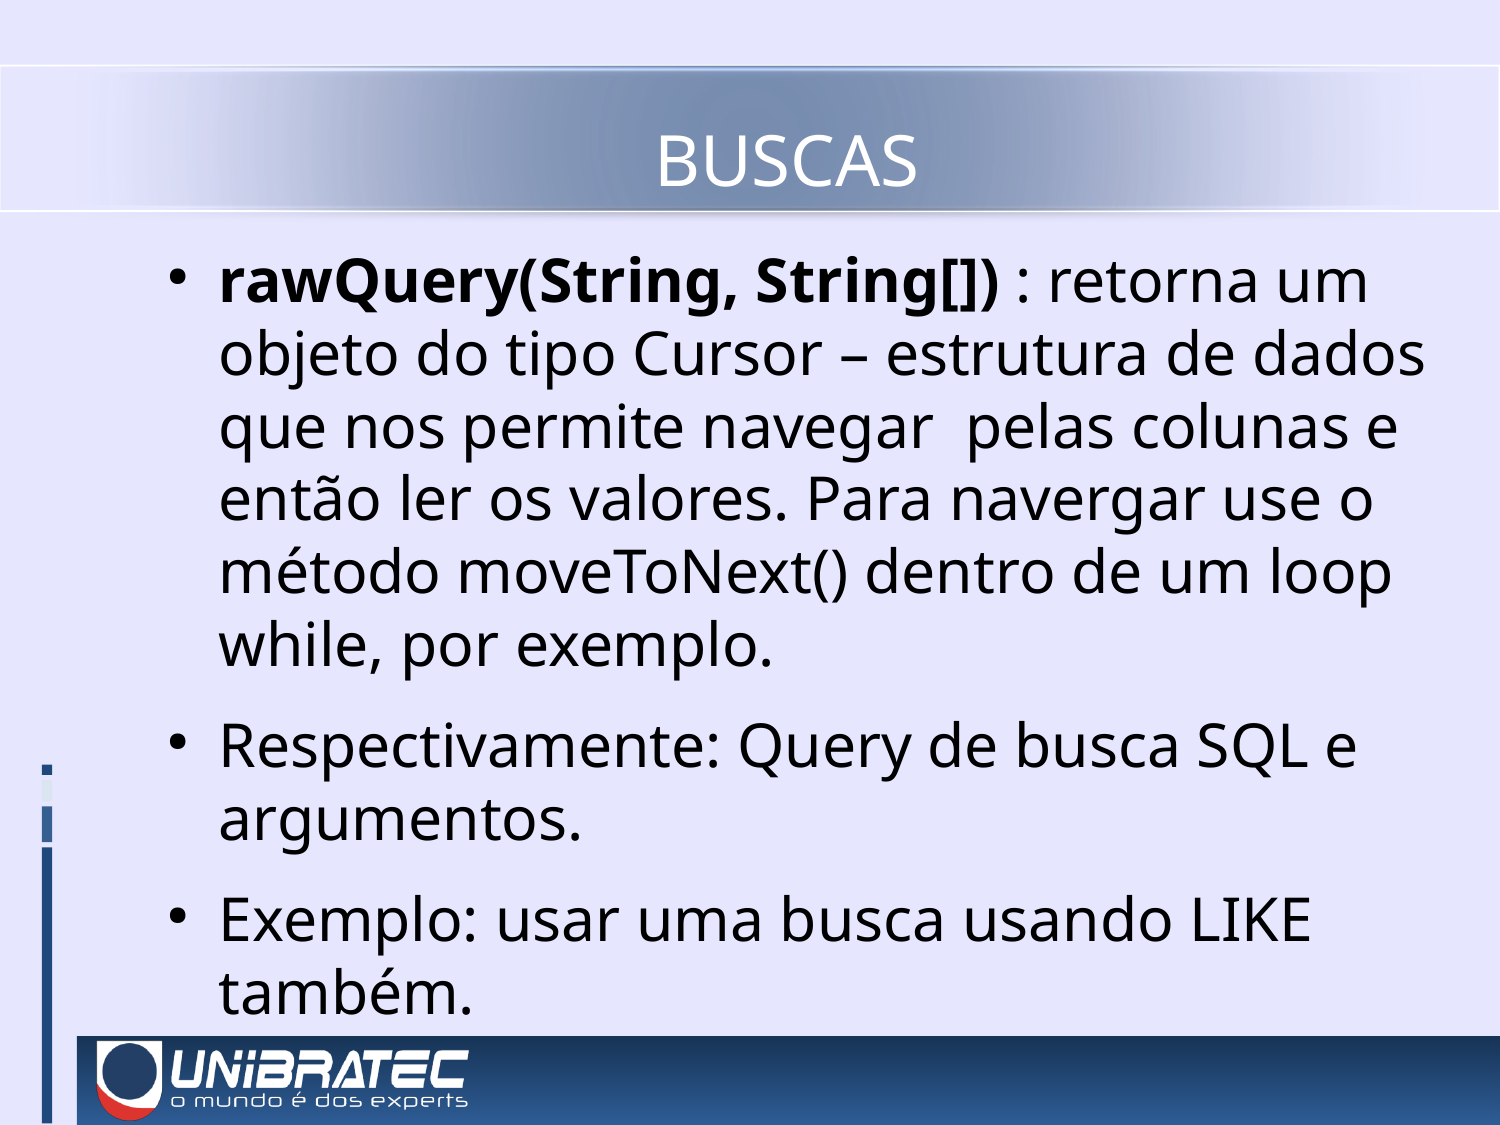

# BUSCAS
rawQuery(String, String[]) : retorna um objeto do tipo Cursor – estrutura de dados que nos permite navegar pelas colunas e então ler os valores. Para navergar use o método moveToNext() dentro de um loop while, por exemplo.
Respectivamente: Query de busca SQL e argumentos.
Exemplo: usar uma busca usando LIKE também.